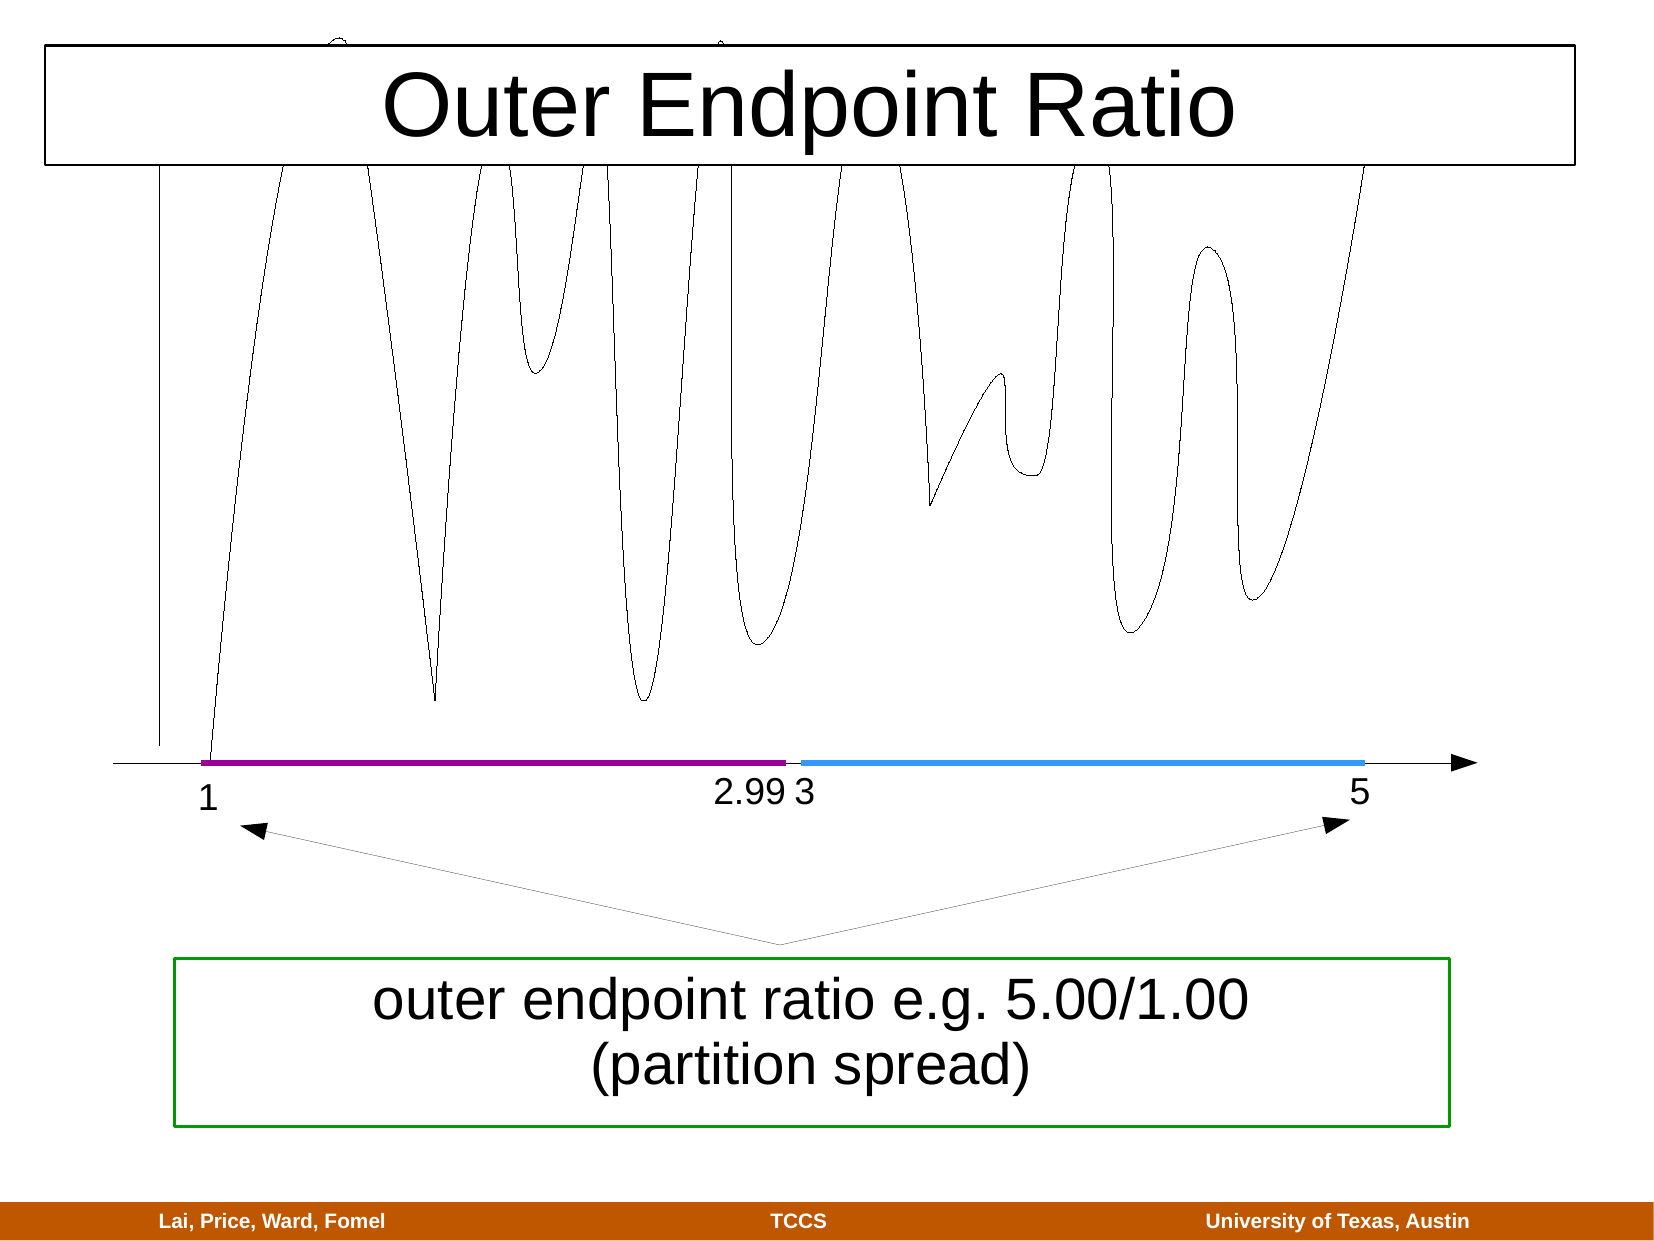

Outer Endpoint Ratio
2.99
3
5
1
outer endpoint ratio e.g. 5.00/1.00
(partition spread)